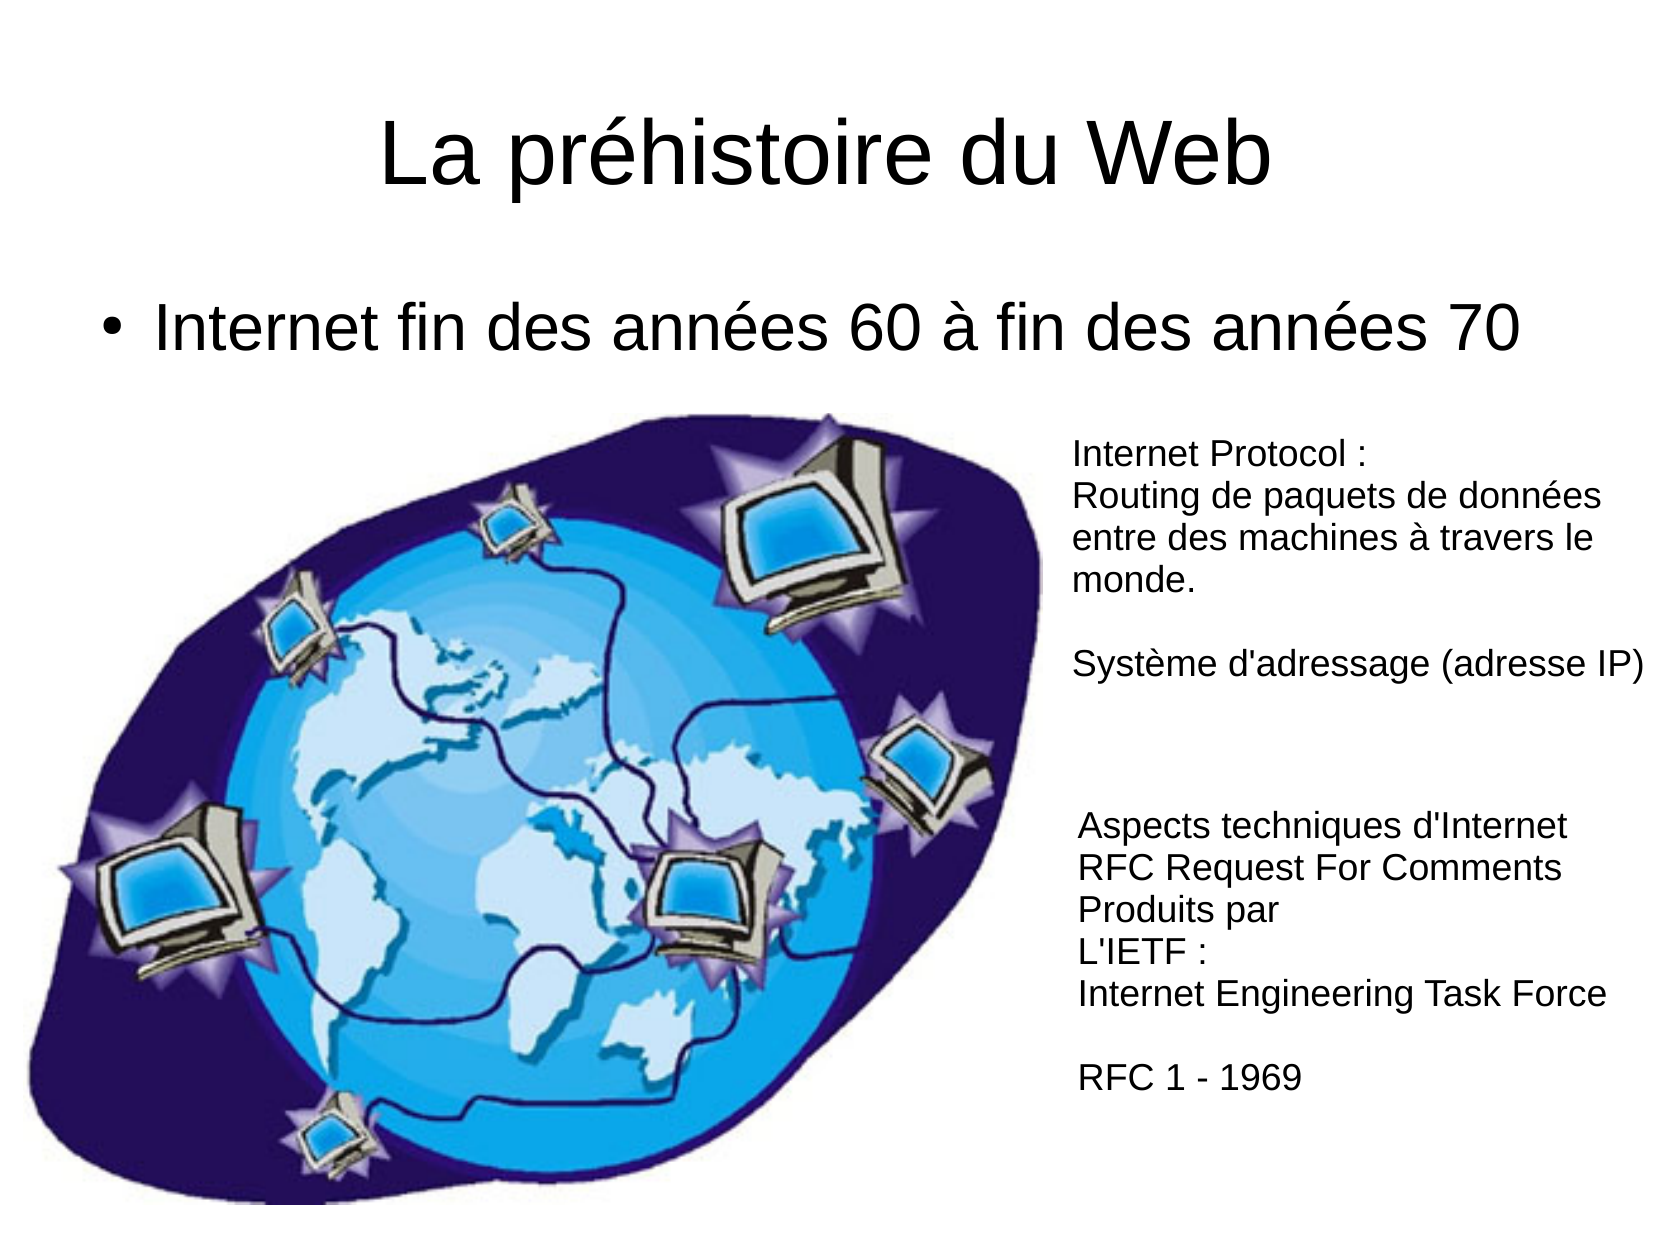

# La préhistoire du Web
Internet fin des années 60 à fin des années 70
Internet Protocol :
Routing de paquets de données
entre des machines à travers le
monde.
Système d'adressage (adresse IP)
Aspects techniques d'Internet
RFC Request For Comments
Produits par
L'IETF :
Internet Engineering Task Force
RFC 1 - 1969